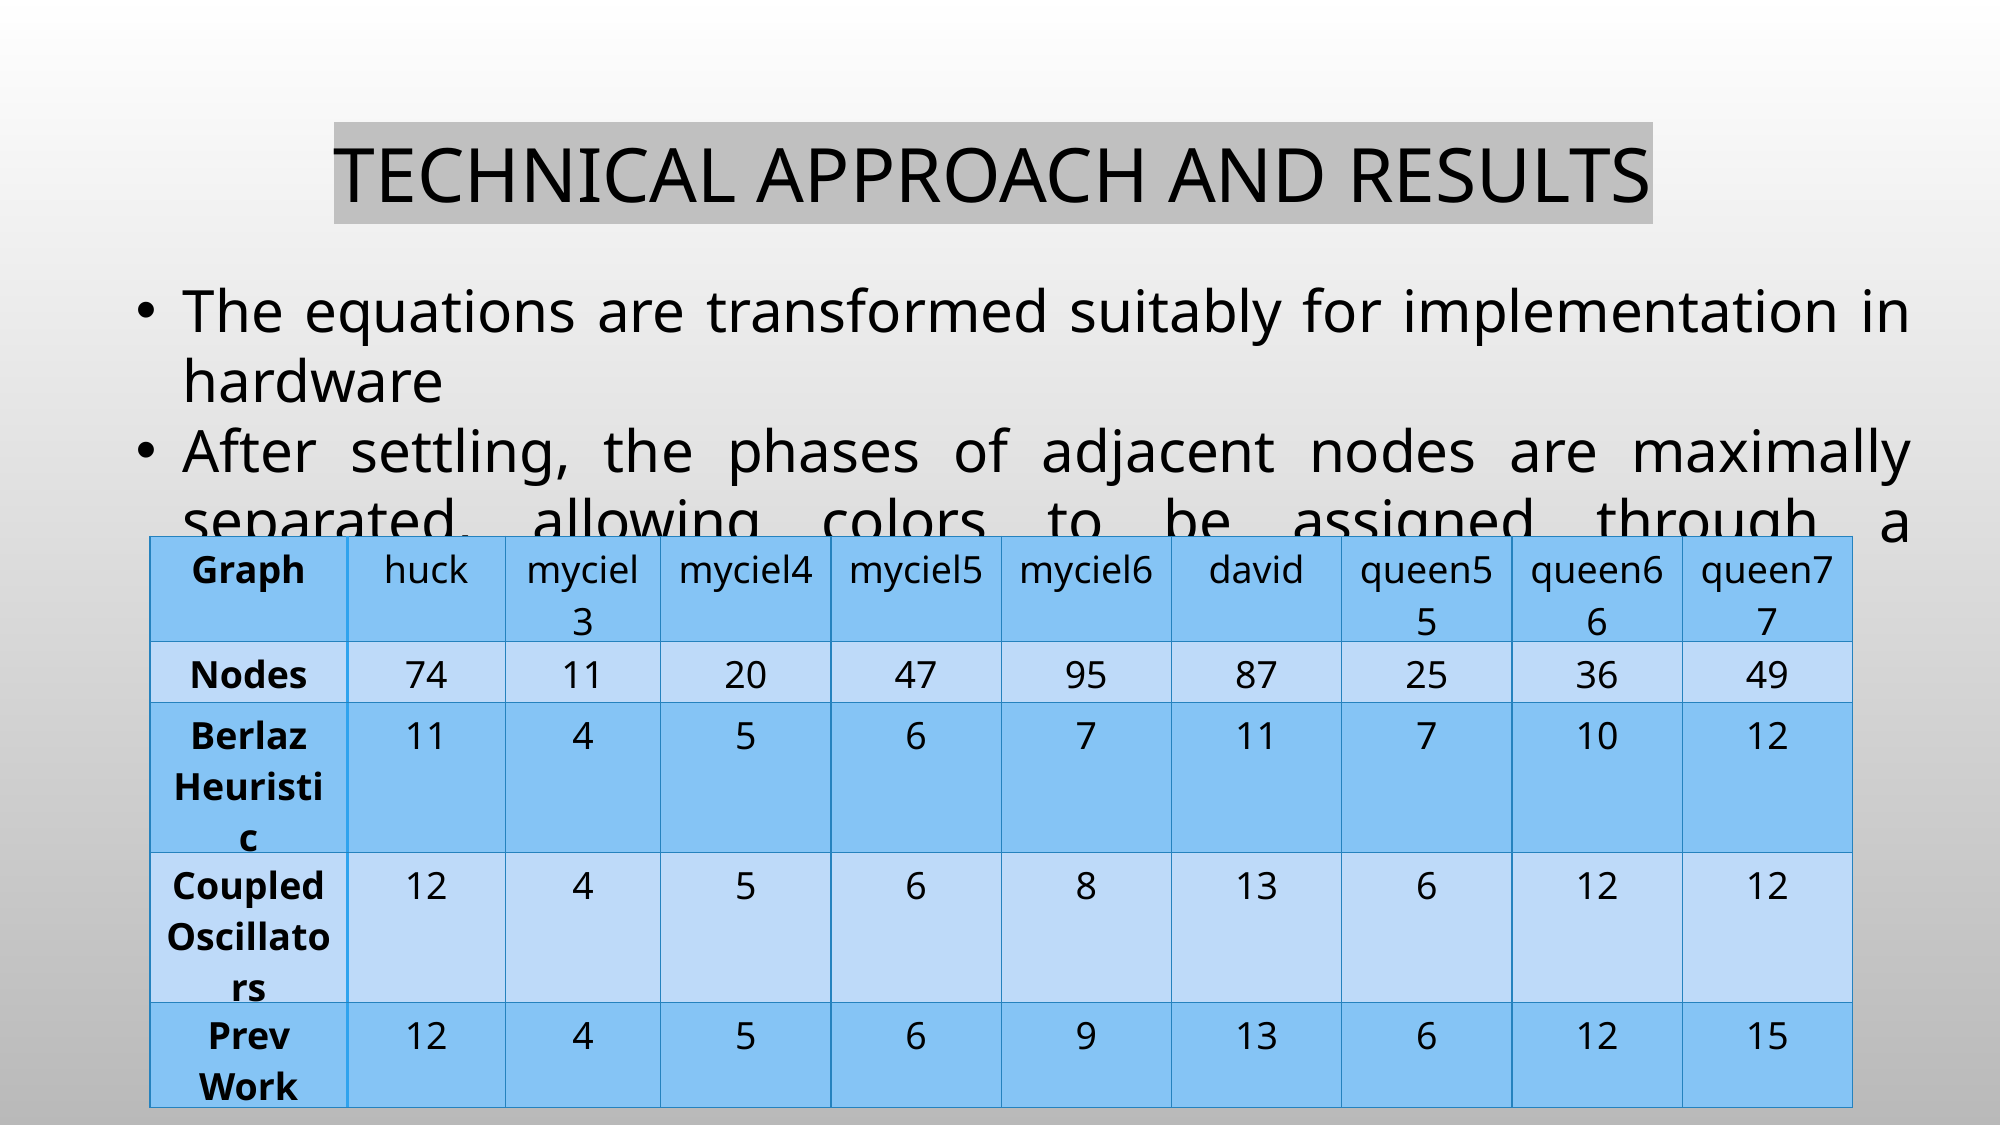

# Technical approach and Results
The equations are transformed suitably for implementation in hardware
After settling, the phases of adjacent nodes are maximally separated, allowing colors to be assigned through a polynomial time algorithm
| Graph | huck | myciel3 | myciel4 | myciel5 | myciel6 | david | queen55 | queen66 | queen77 |
| --- | --- | --- | --- | --- | --- | --- | --- | --- | --- |
| Nodes | 74 | 11 | 20 | 47 | 95 | 87 | 25 | 36 | 49 |
| Berlaz Heuristic | 11 | 4 | 5 | 6 | 7 | 11 | 7 | 10 | 12 |
| Coupled Oscillators | 12 | 4 | 5 | 6 | 8 | 13 | 6 | 12 | 12 |
| Prev Work | 12 | 4 | 5 | 6 | 9 | 13 | 6 | 12 | 15 |